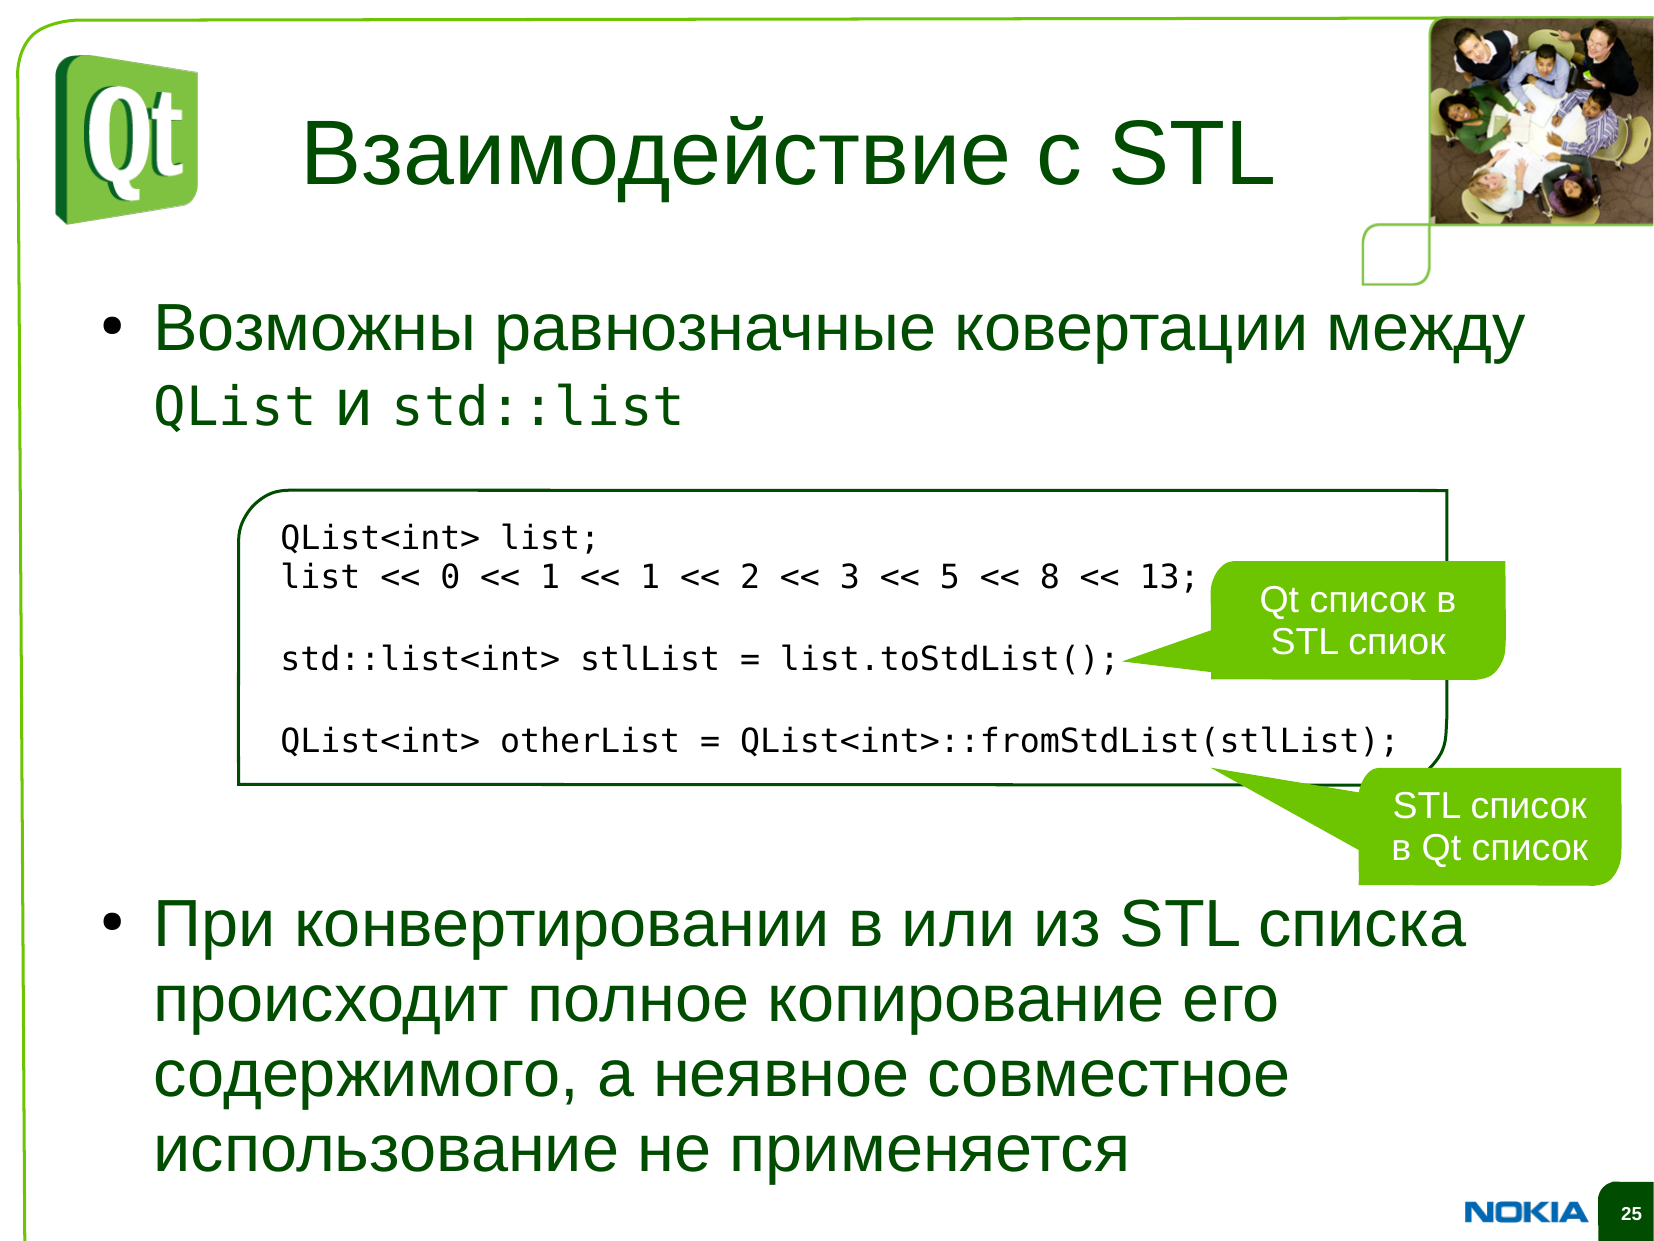

# Взаимодействие с STL
Возможны равнозначные ковертации между QList и std::list
При конвертировании в или из STL списка происходит полное копирование его содержимого, а неявное совместное использование не применяется
QList<int> list;
list << 0 << 1 << 1 << 2 << 3 << 5 << 8 << 13;
std::list<int> stlList = list.toStdList();
QList<int> otherList = QList<int>::fromStdList(stlList);
Qt список в
STL спиок
STL список
в Qt список